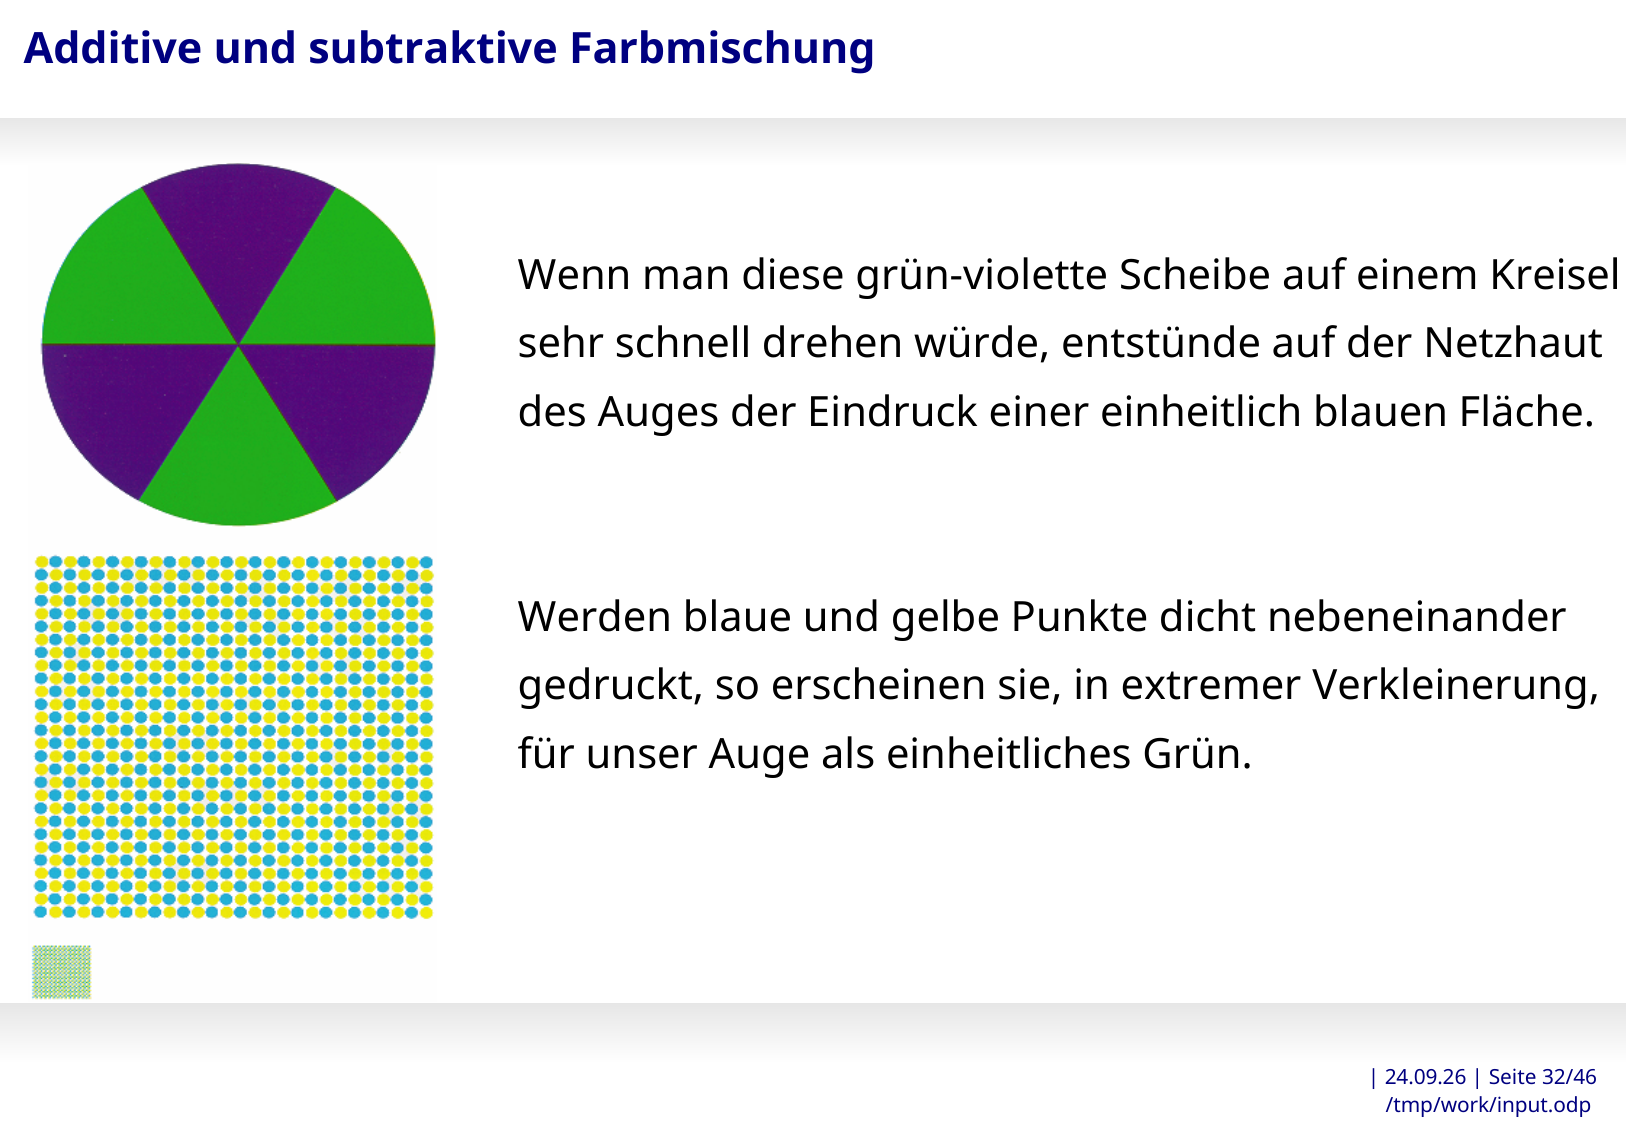

# Additive und subtraktive Farbmischung
Wenn man diese grün-violette Scheibe auf einem Kreisel sehr schnell drehen würde, entstünde auf der Netzhaut des Auges der Eindruck einer einheitlich blauen Fläche.
Werden blaue und gelbe Punkte dicht nebeneinander gedruckt, so erscheinen sie, in extremer Verkleinerung, für unser Auge als einheitliches Grün.